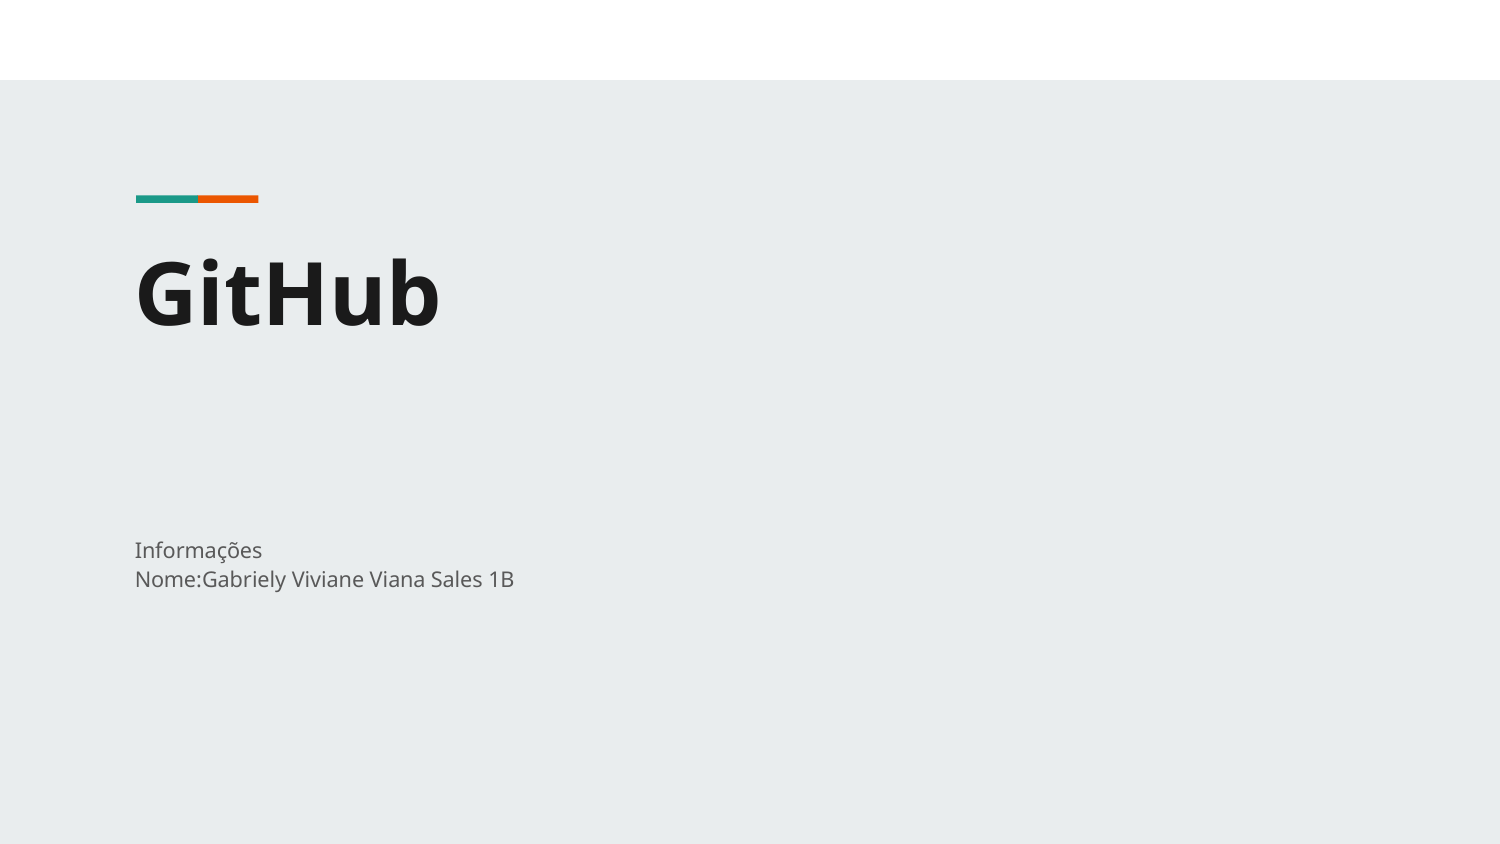

# GitHub
Informações
Nome:Gabriely Viviane Viana Sales 1B